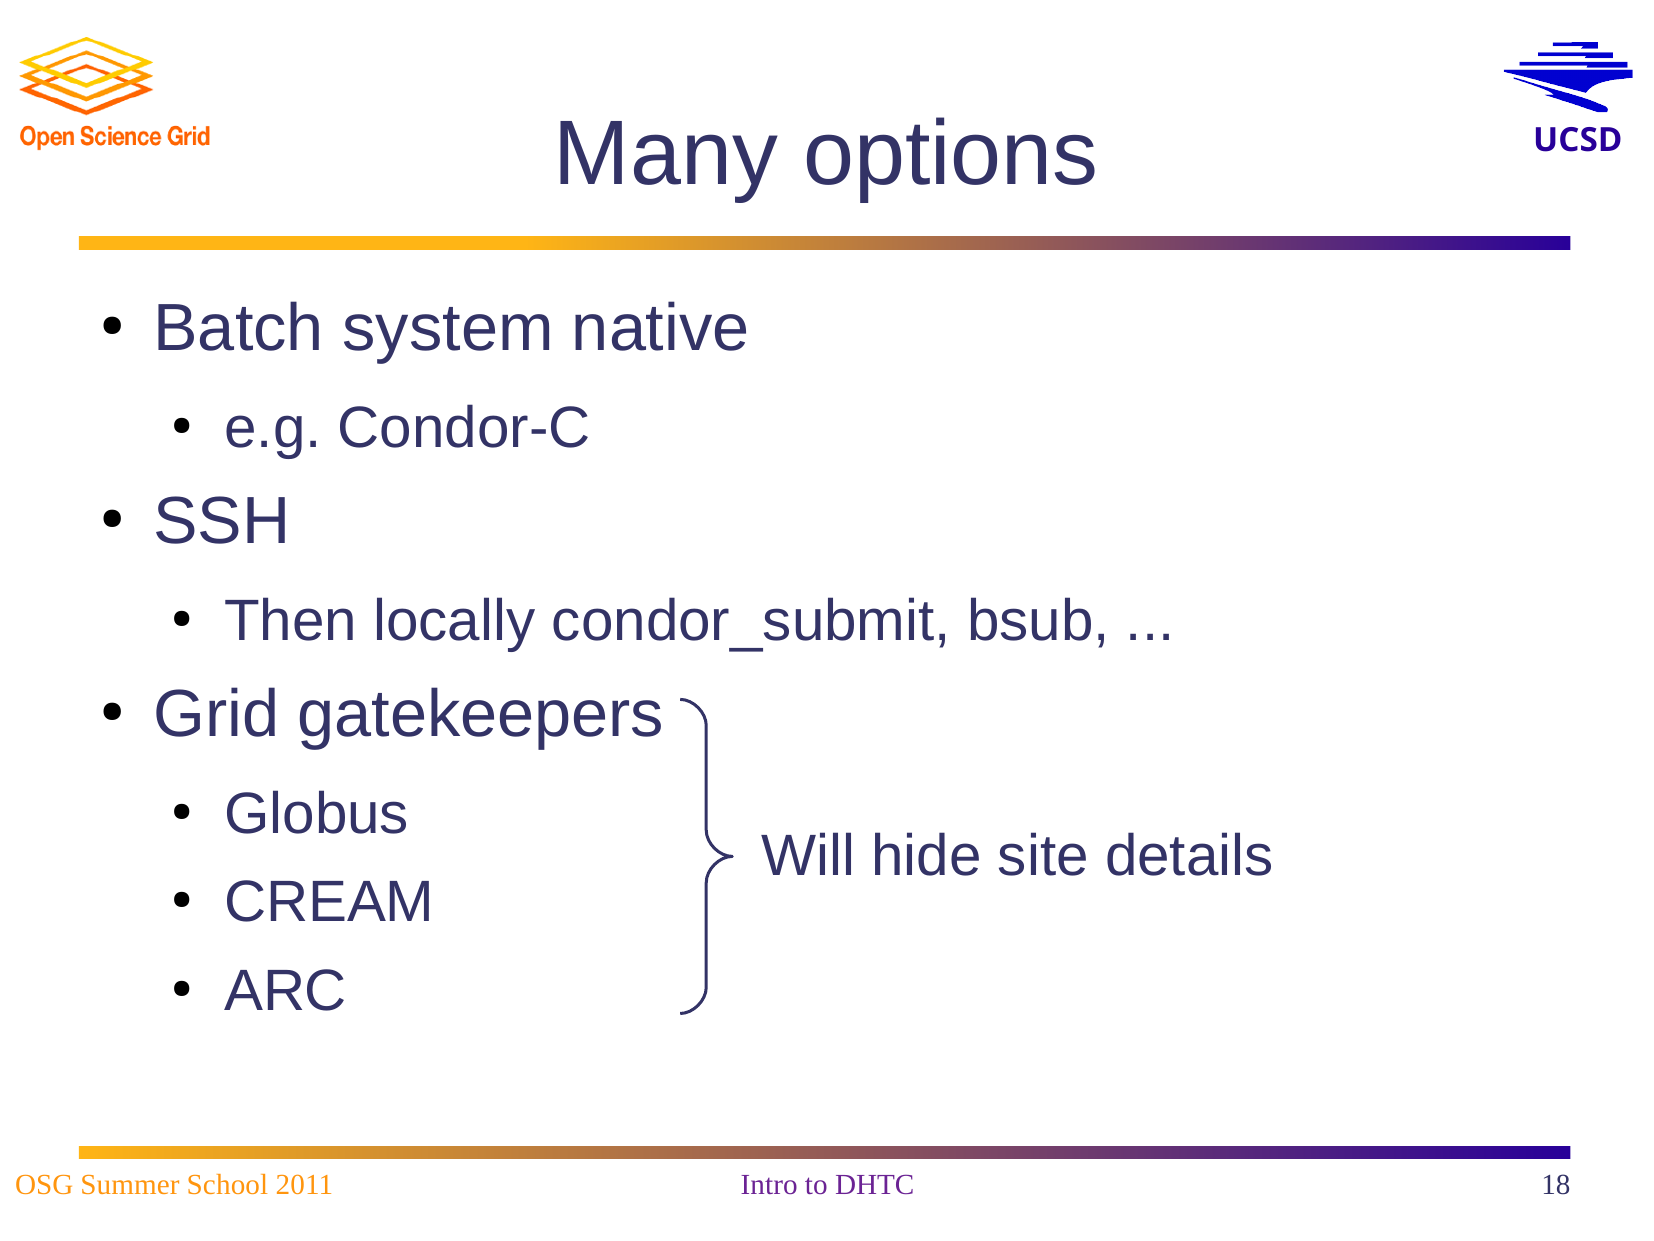

# Many options
Batch system native
e.g. Condor-C
SSH
Then locally condor_submit, bsub, ...
Grid gatekeepers
Globus
CREAM
ARC
Will hide site details
OSG Summer School 2011
Intro to DHTC
18